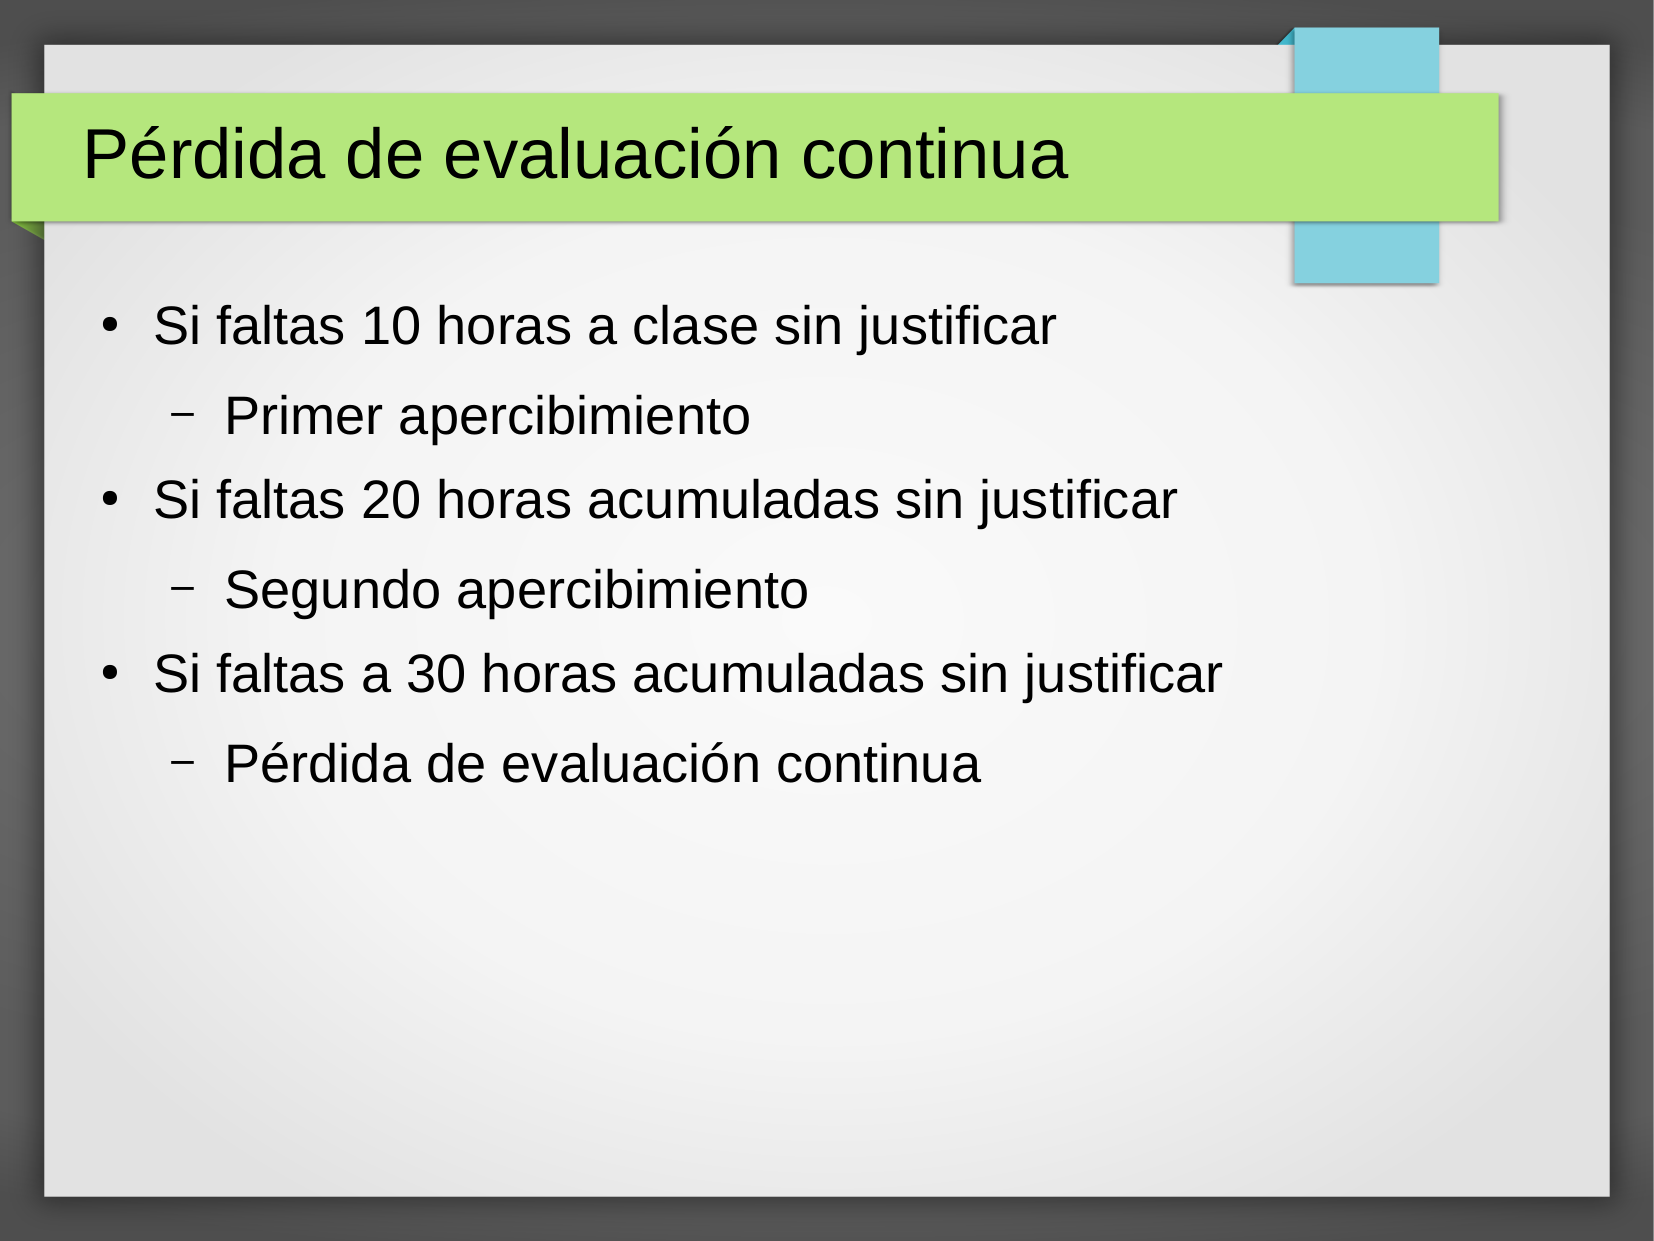

# Pérdida de evaluación continua
Si faltas 10 horas a clase sin justificar
Primer apercibimiento
Si faltas 20 horas acumuladas sin justificar
Segundo apercibimiento
Si faltas a 30 horas acumuladas sin justificar
Pérdida de evaluación continua